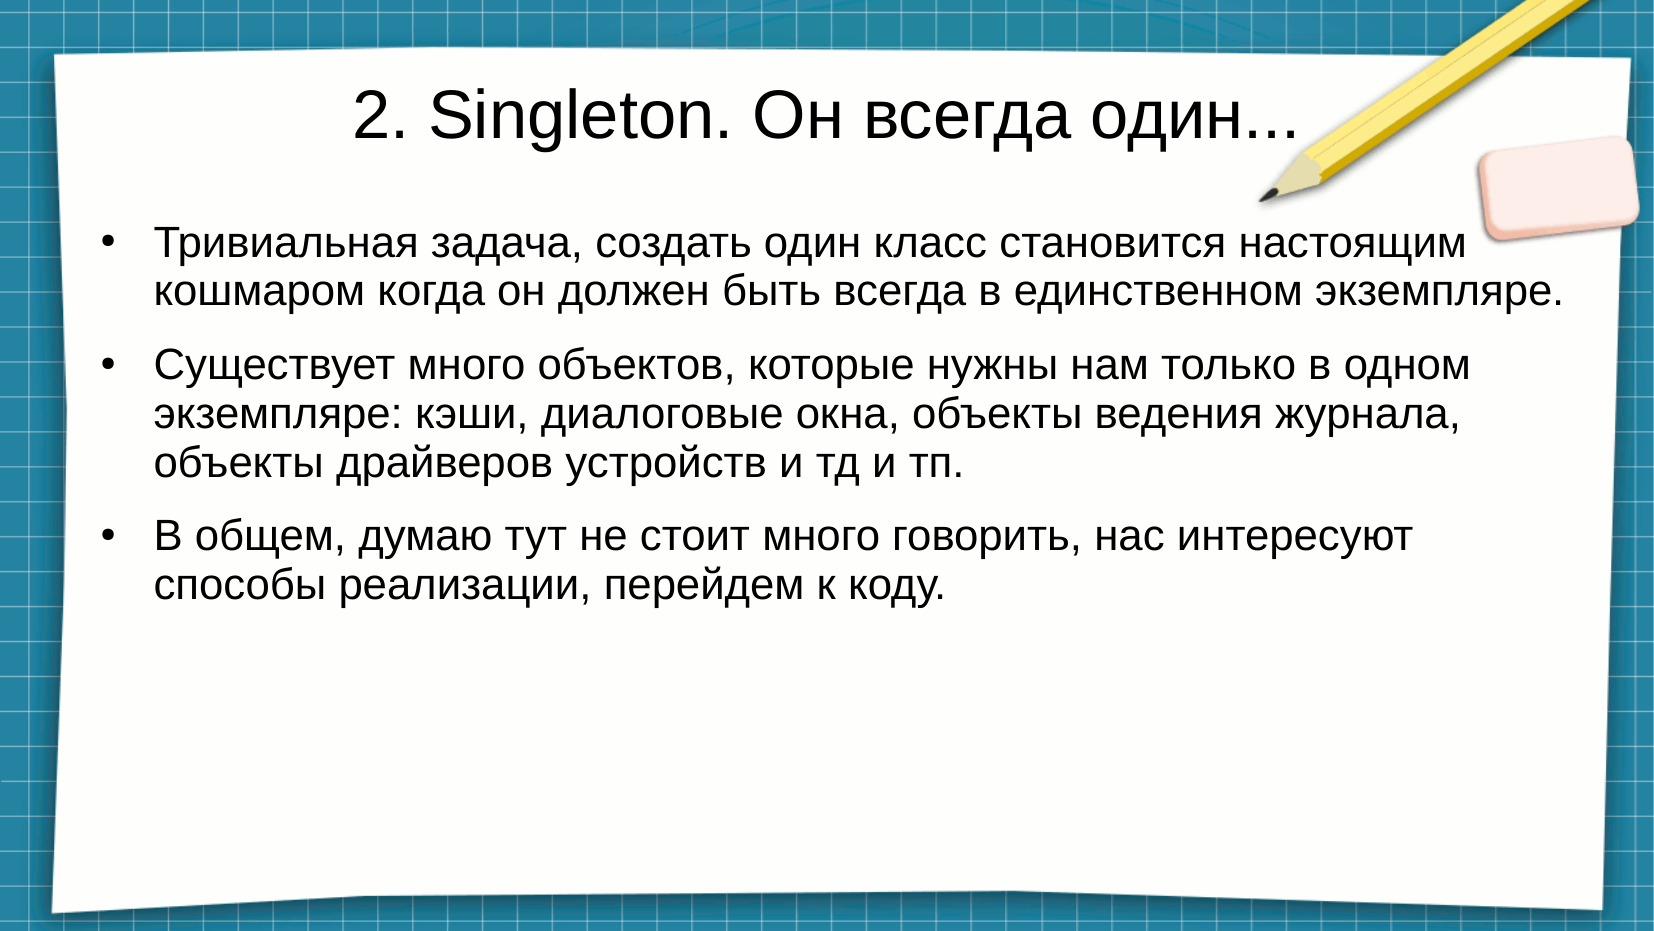

# 2. Singleton. Он всегда один...
Тривиальная задача, создать один класс становится настоящим кошмаром когда он должен быть всегда в единственном экземпляре.
Существует много объектов, которые нужны нам только в одном экземпляре: кэши, диалоговые окна, объекты ведения журнала, объекты драйверов устройств и тд и тп.
В общем, думаю тут не стоит много говорить, нас интересуют способы реализации, перейдем к коду.